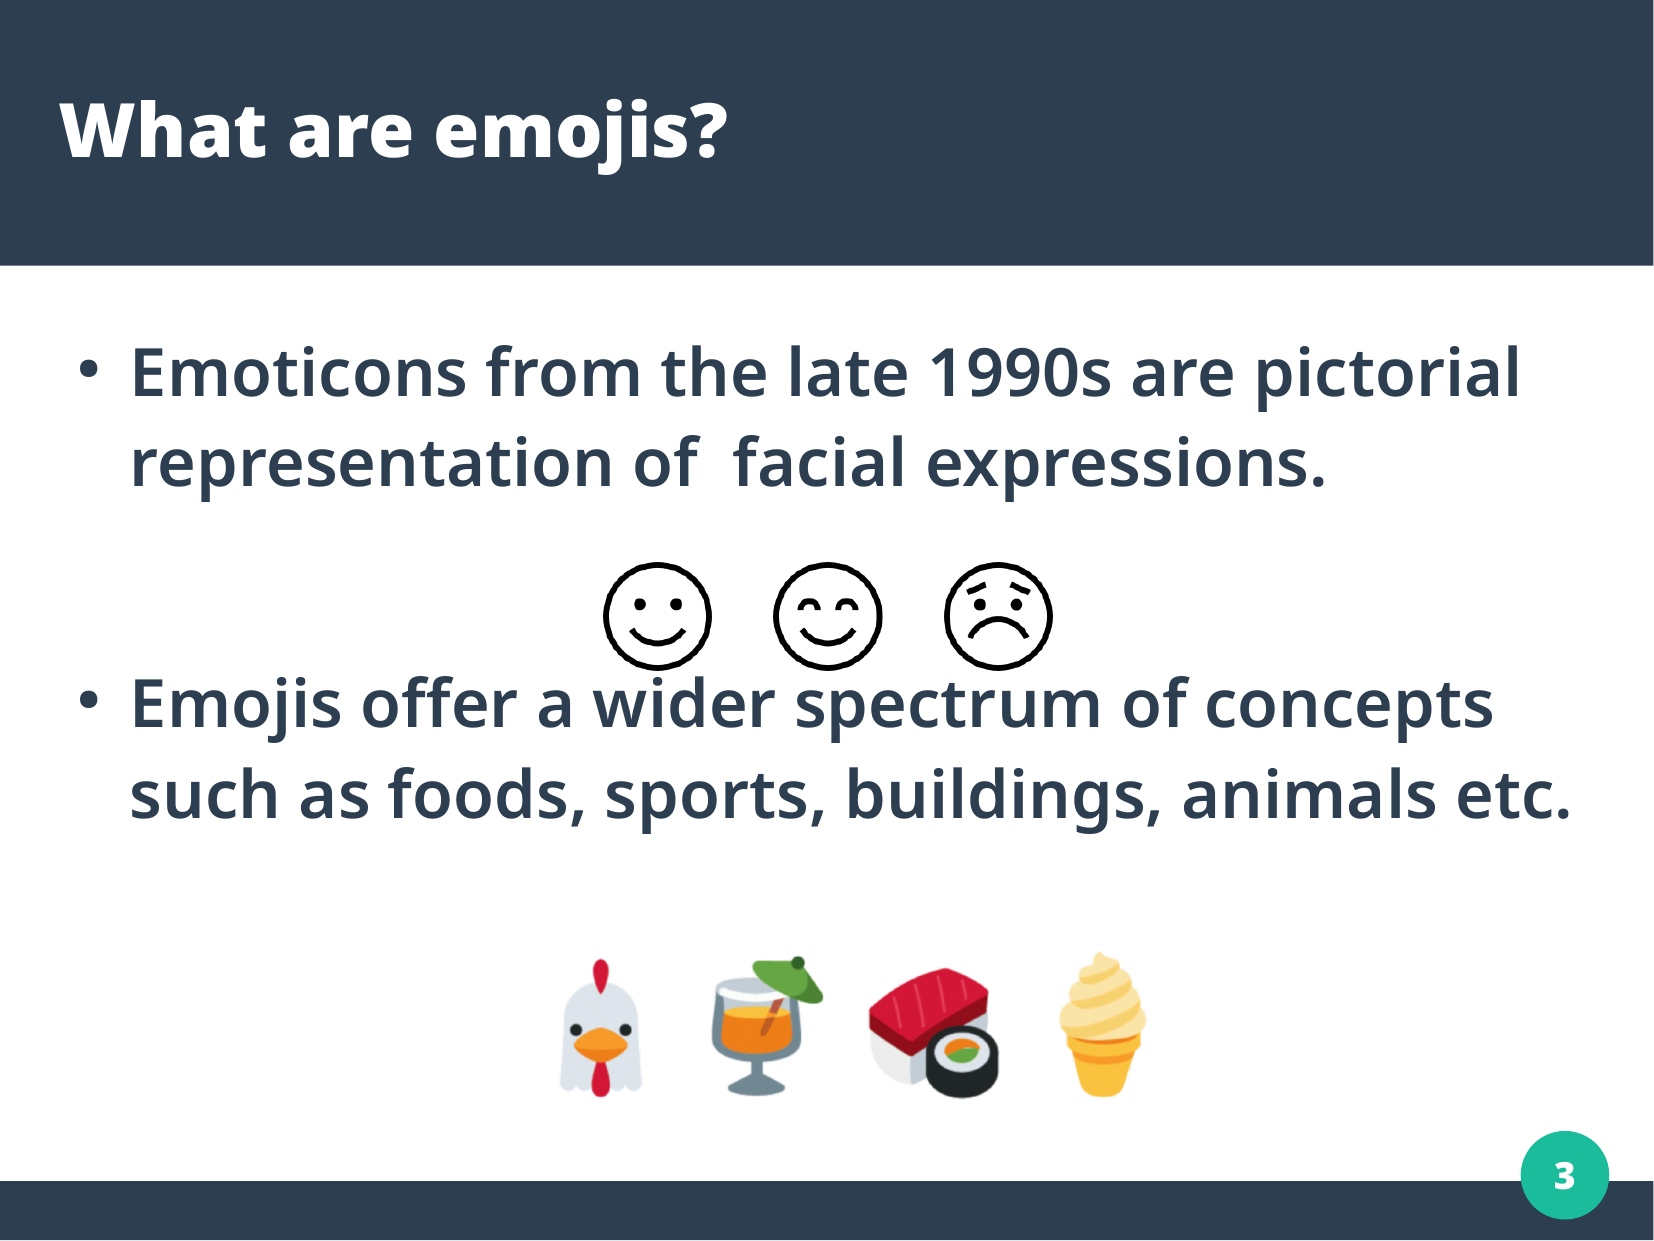

# What are emojis?
Emoticons from the late 1990s are pictorial representation of facial expressions.
Emojis offer a wider spectrum of concepts such as foods, sports, buildings, animals etc.
3